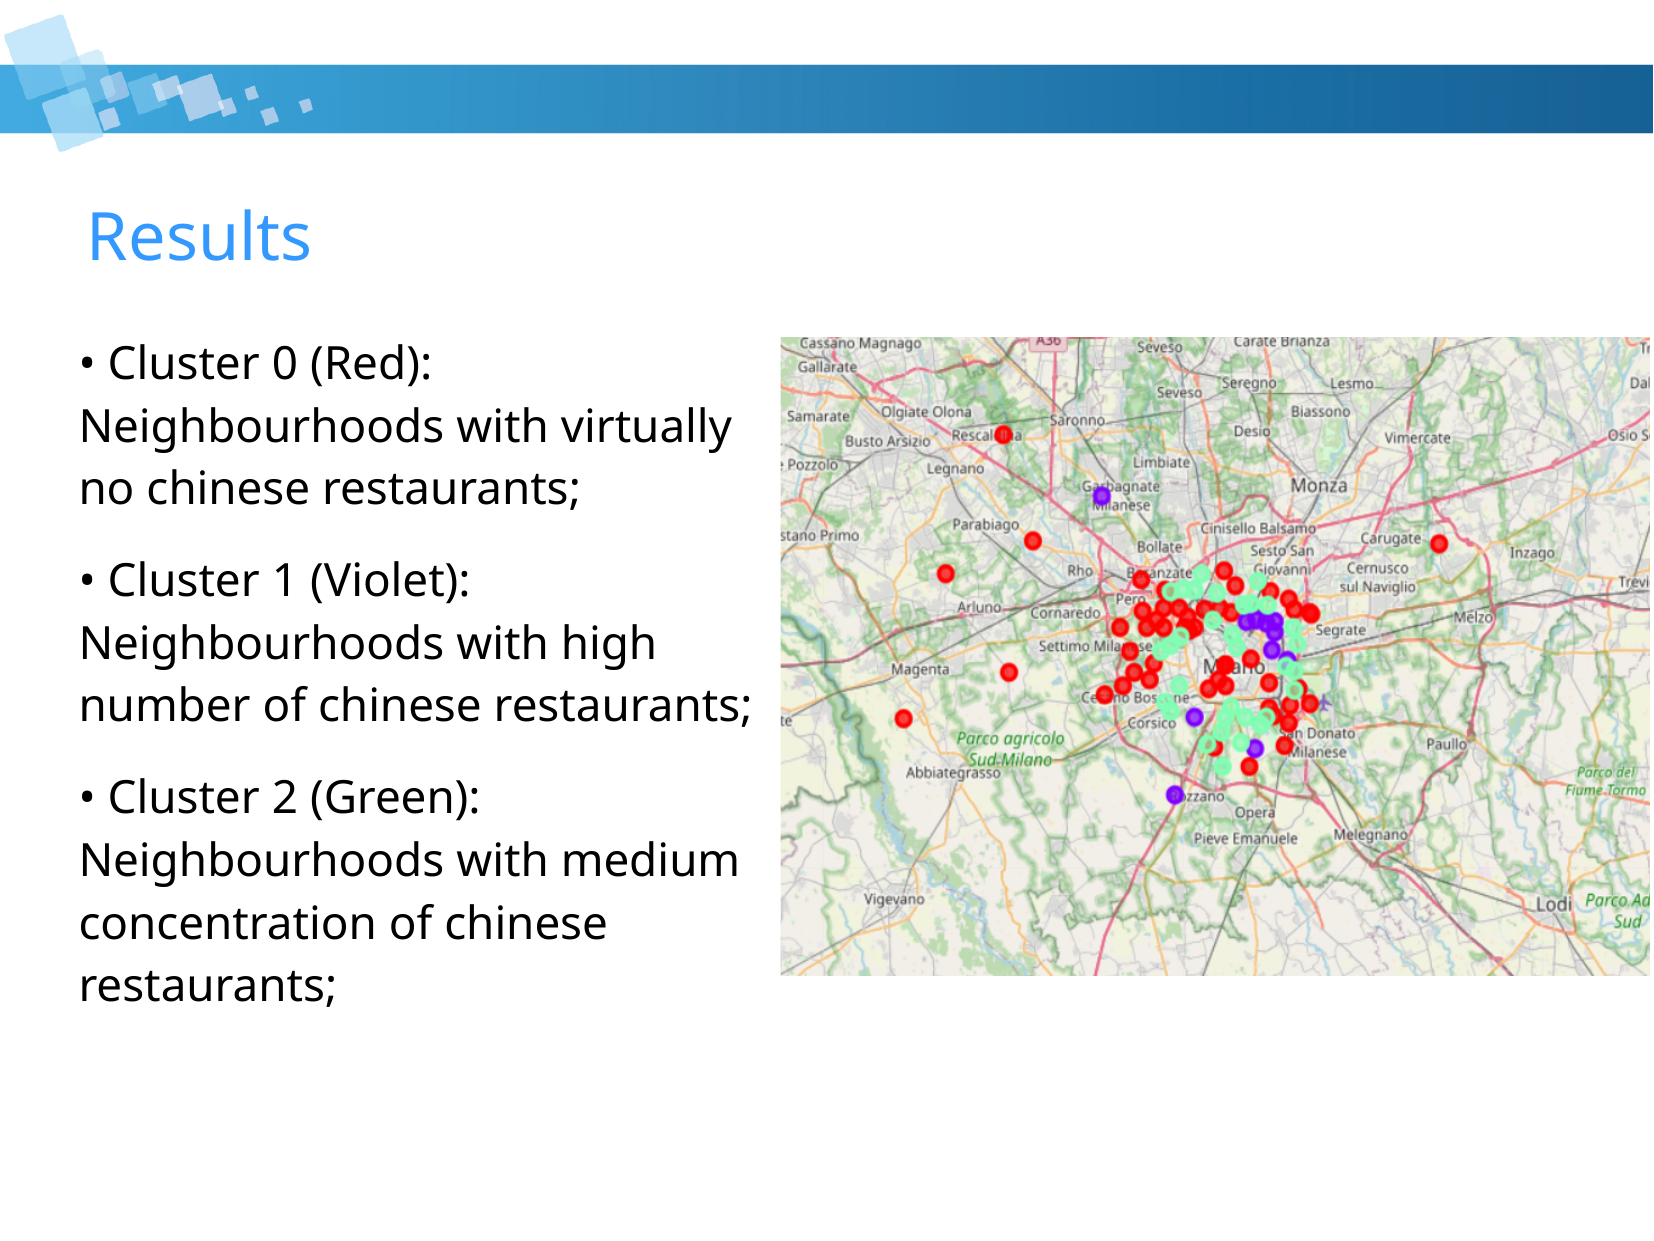

# Results
• Cluster 0 (Red): Neighbourhoods with virtually no chinese restaurants;
• Cluster 1 (Violet): Neighbourhoods with high number of chinese restaurants;
• Cluster 2 (Green): Neighbourhoods with medium concentration of chinese restaurants;